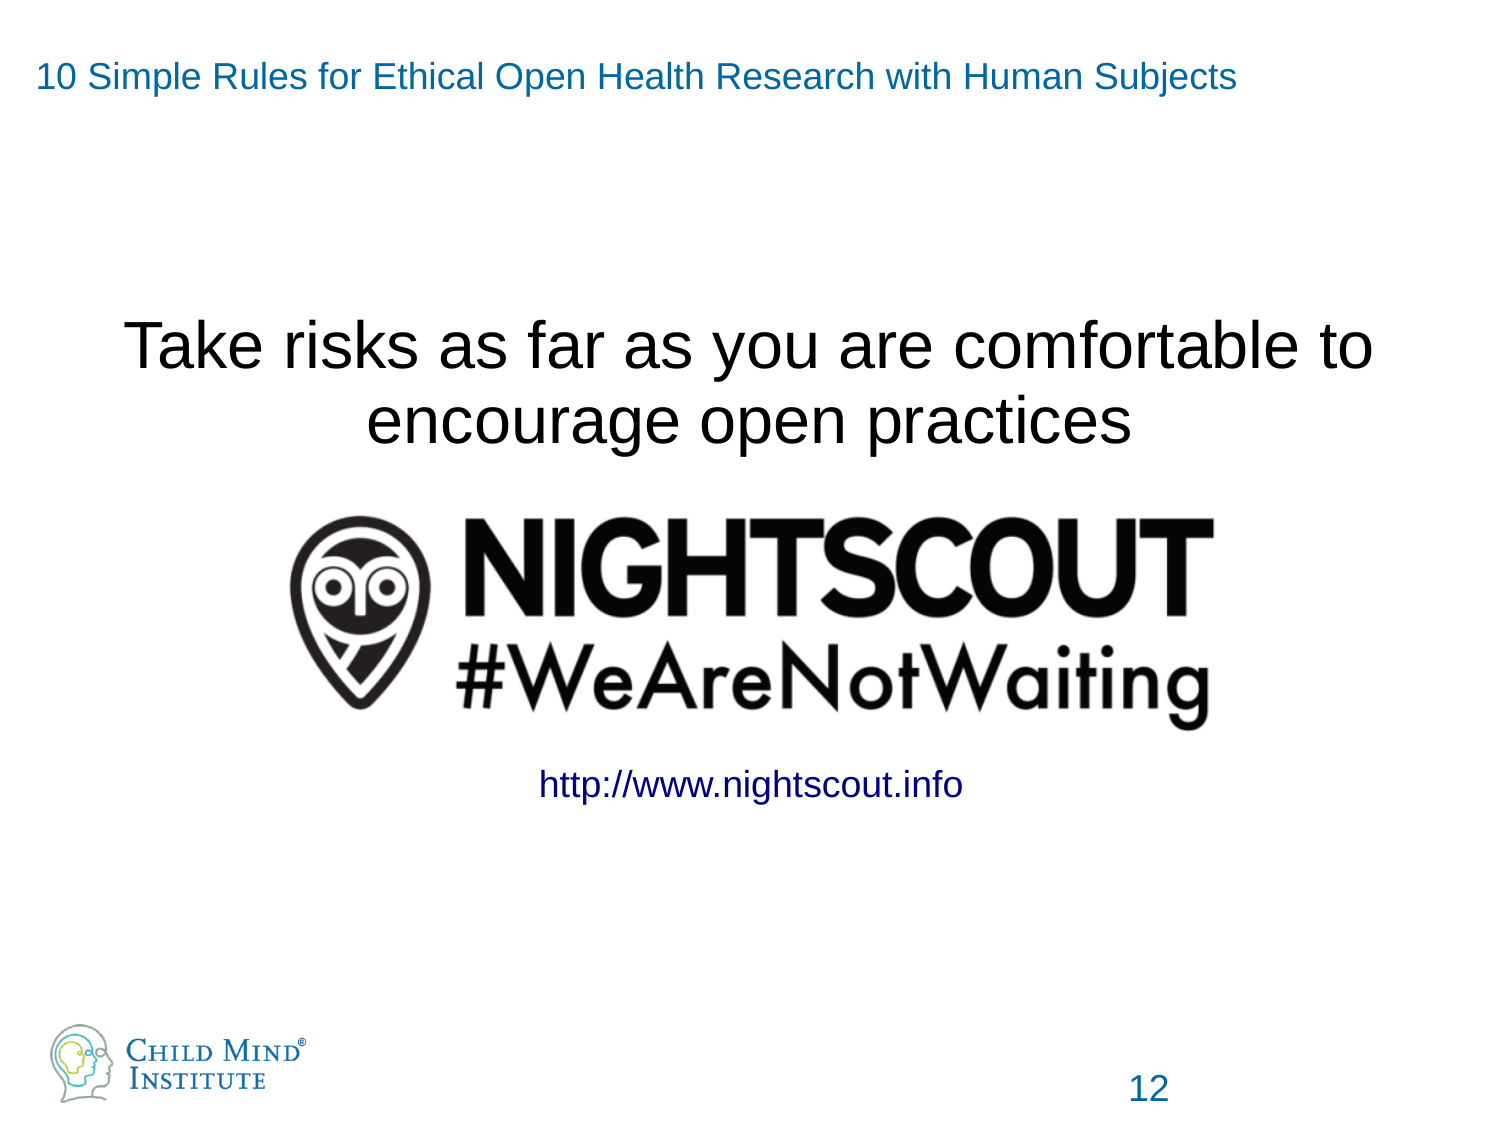

10 Simple Rules for Ethical Open Health Research with Human Subjects
#
Take risks as far as you are comfortable to encourage open practices
http://www.nightscout.info